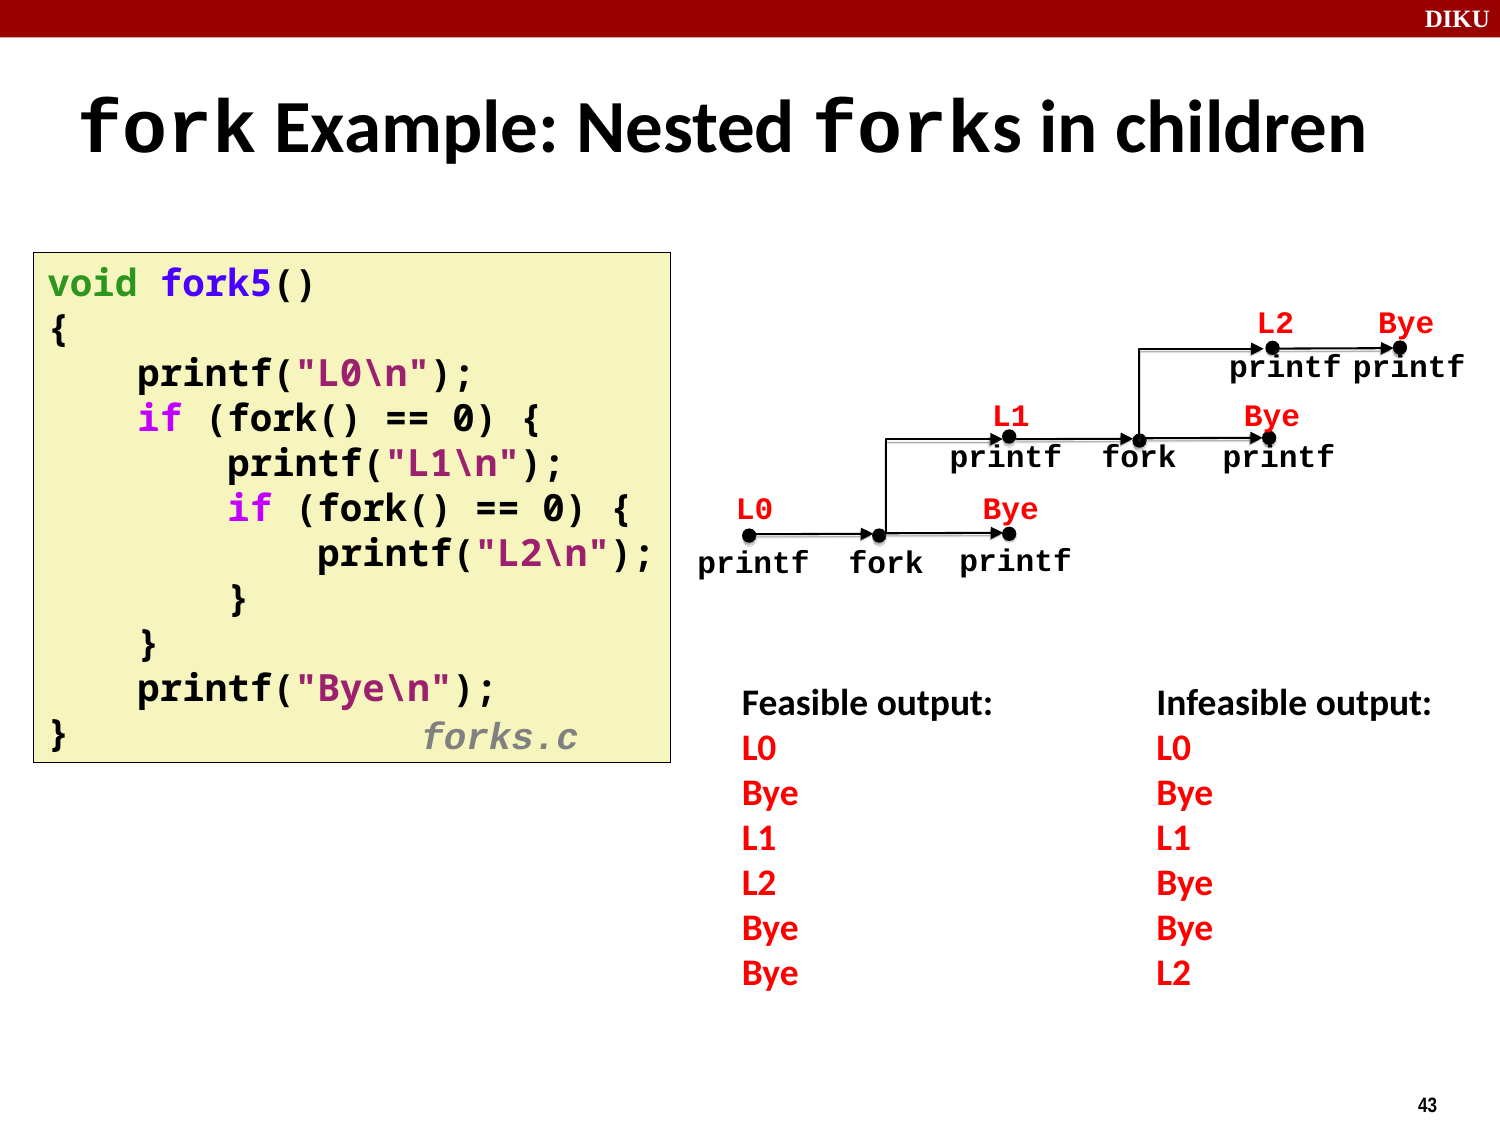

# fork Example: Nested forks in children
void fork5()
{
 printf("L0\n");
 if (fork() == 0) {
 printf("L1\n");
 if (fork() == 0) {
 printf("L2\n");
 }
 }
 printf("Bye\n");
}
L2
Bye
printf
printf
Bye
L1
printf
fork
printf
L0
Bye
printf
printf
fork
Feasible output:
L0
Bye
L1
L2
Bye
Bye
Infeasible output:
L0
Bye
L1
Bye
Bye
L2
forks.c